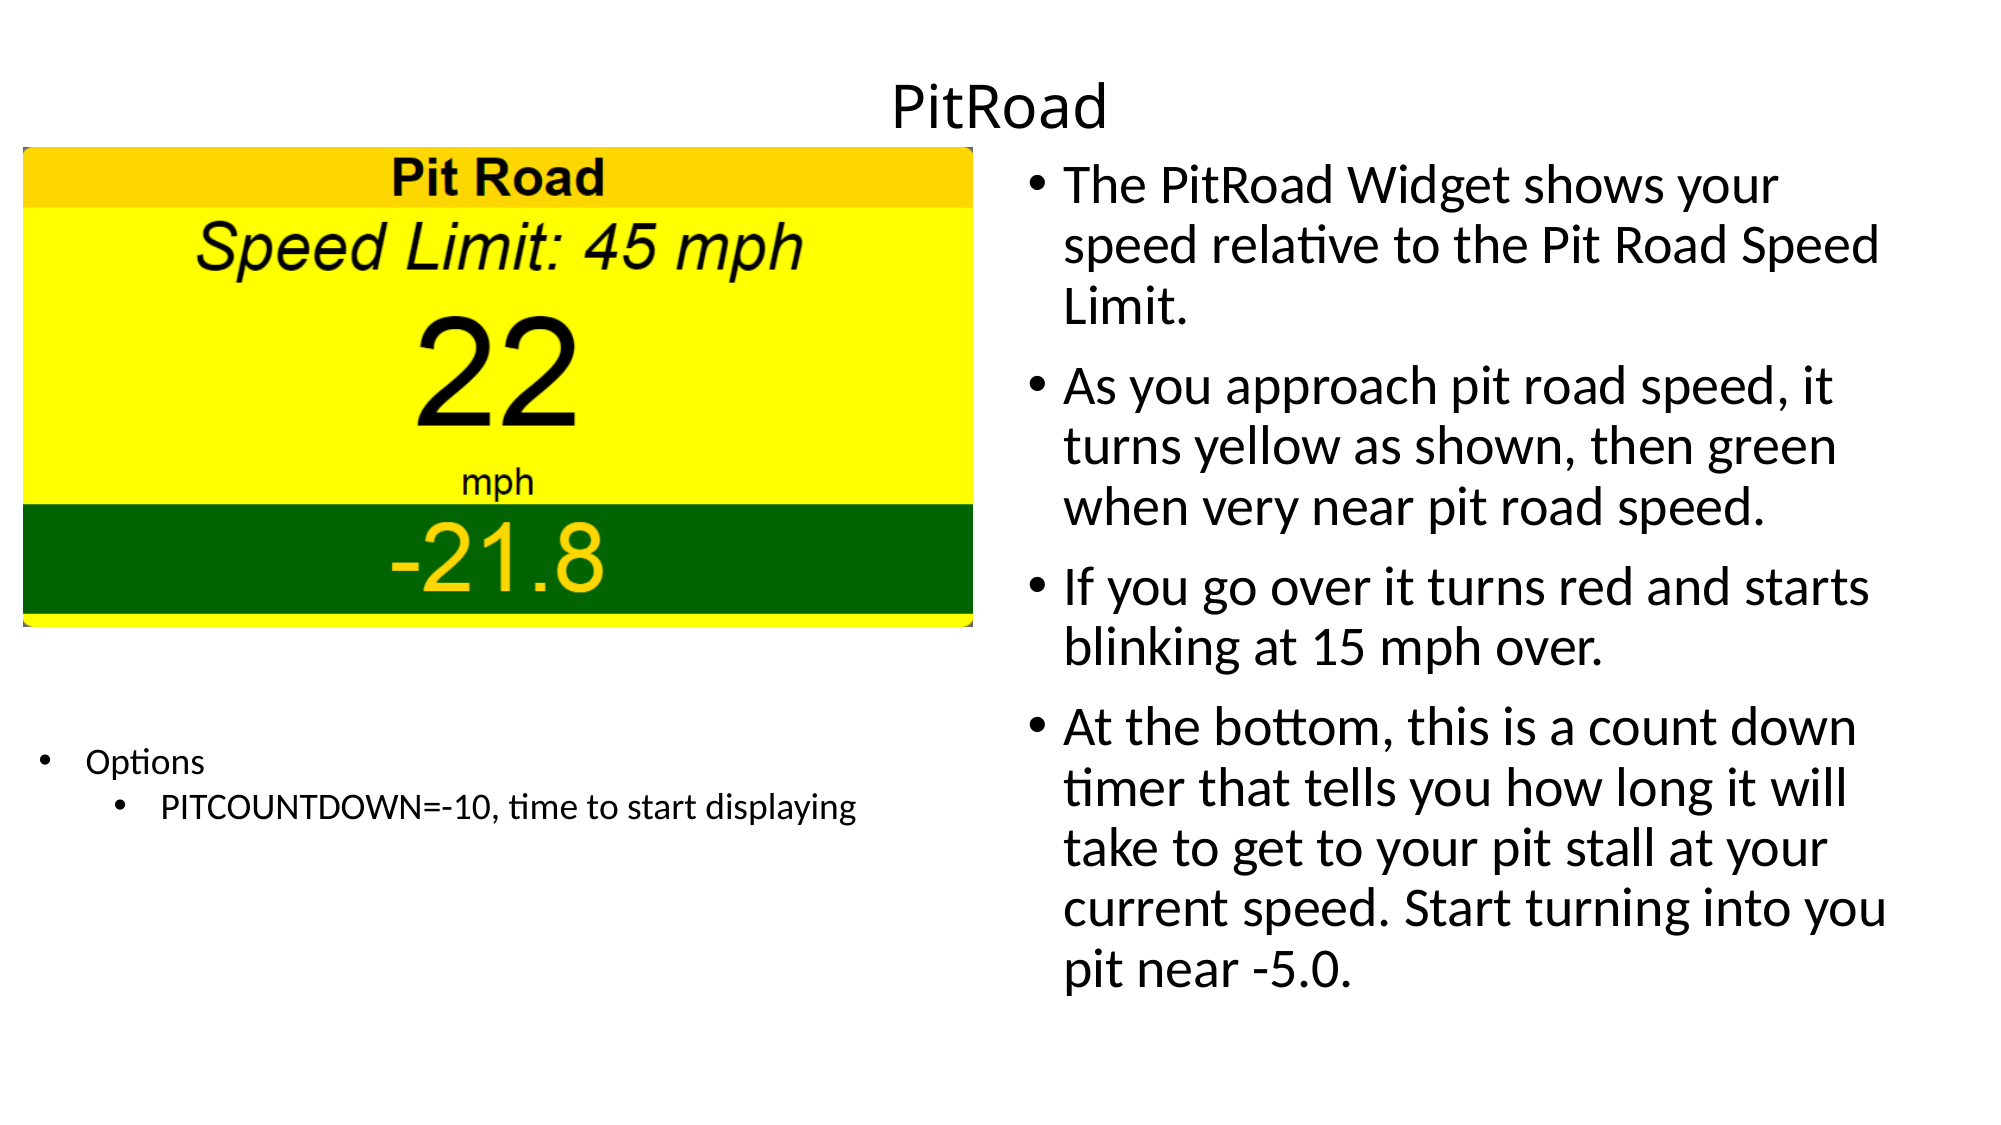

# PitRoad
The PitRoad Widget shows your speed relative to the Pit Road Speed Limit.
As you approach pit road speed, it turns yellow as shown, then green when very near pit road speed.
If you go over it turns red and starts blinking at 15 mph over.
At the bottom, this is a count down timer that tells you how long it will take to get to your pit stall at your current speed. Start turning into you pit near -5.0.
Options
PITCOUNTDOWN=-10, time to start displaying